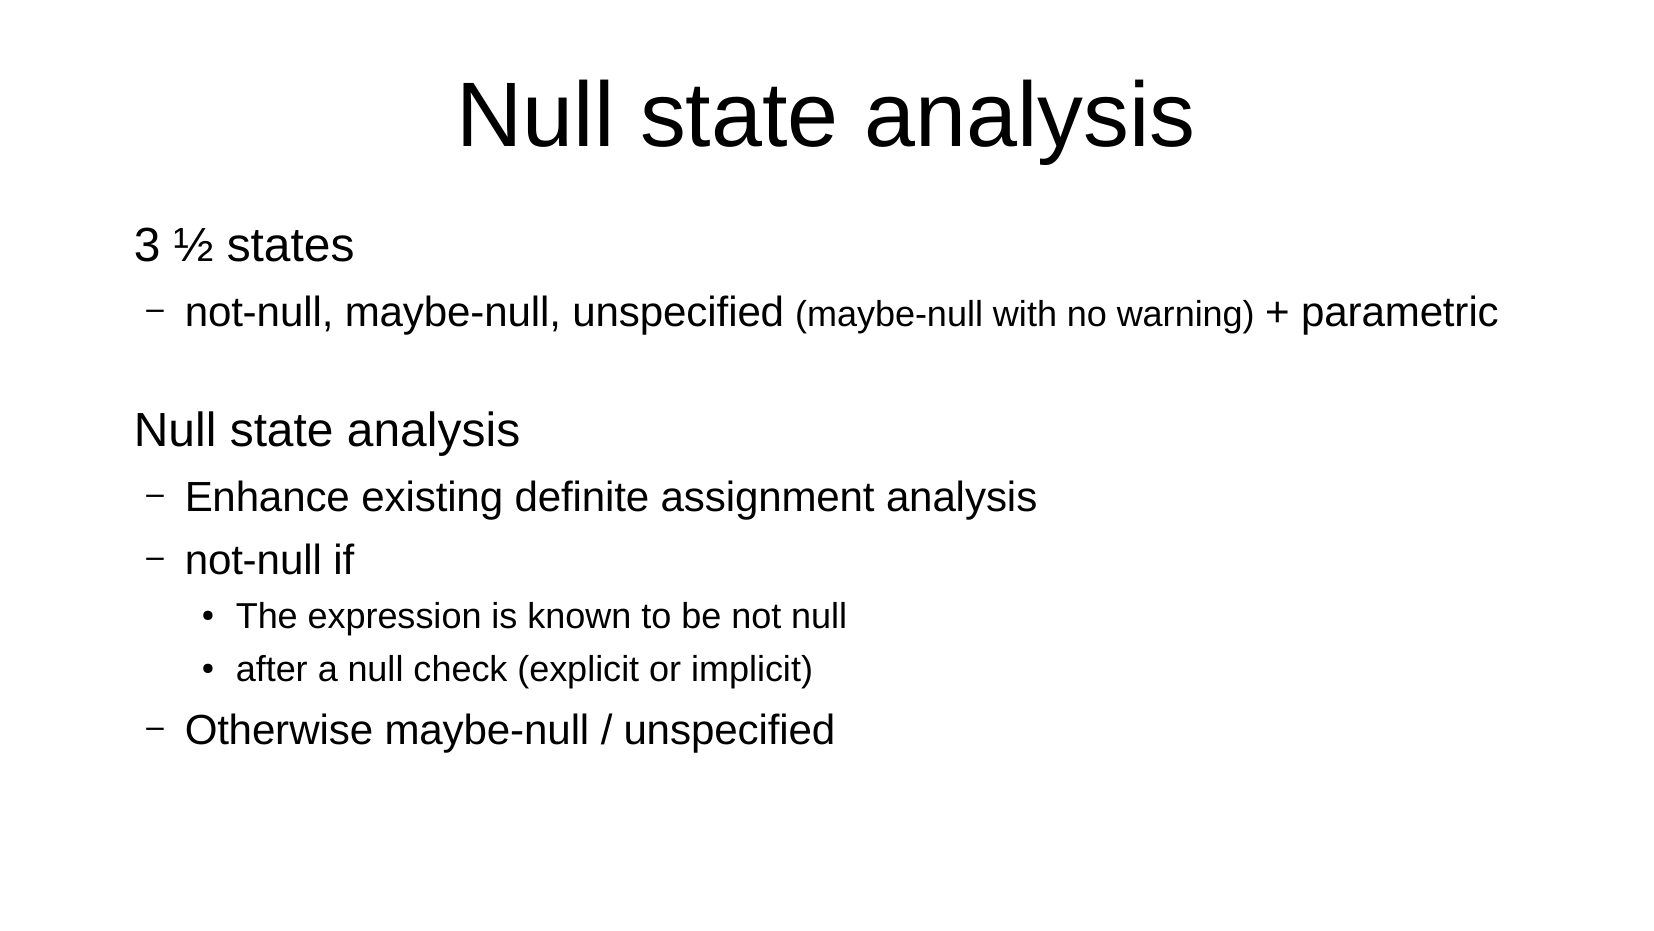

# Null state analysis
3 ½ states
not-null, maybe-null, unspecified (maybe-null with no warning) + parametric
Null state analysis
Enhance existing definite assignment analysis
not-null if
The expression is known to be not null
after a null check (explicit or implicit)
Otherwise maybe-null / unspecified